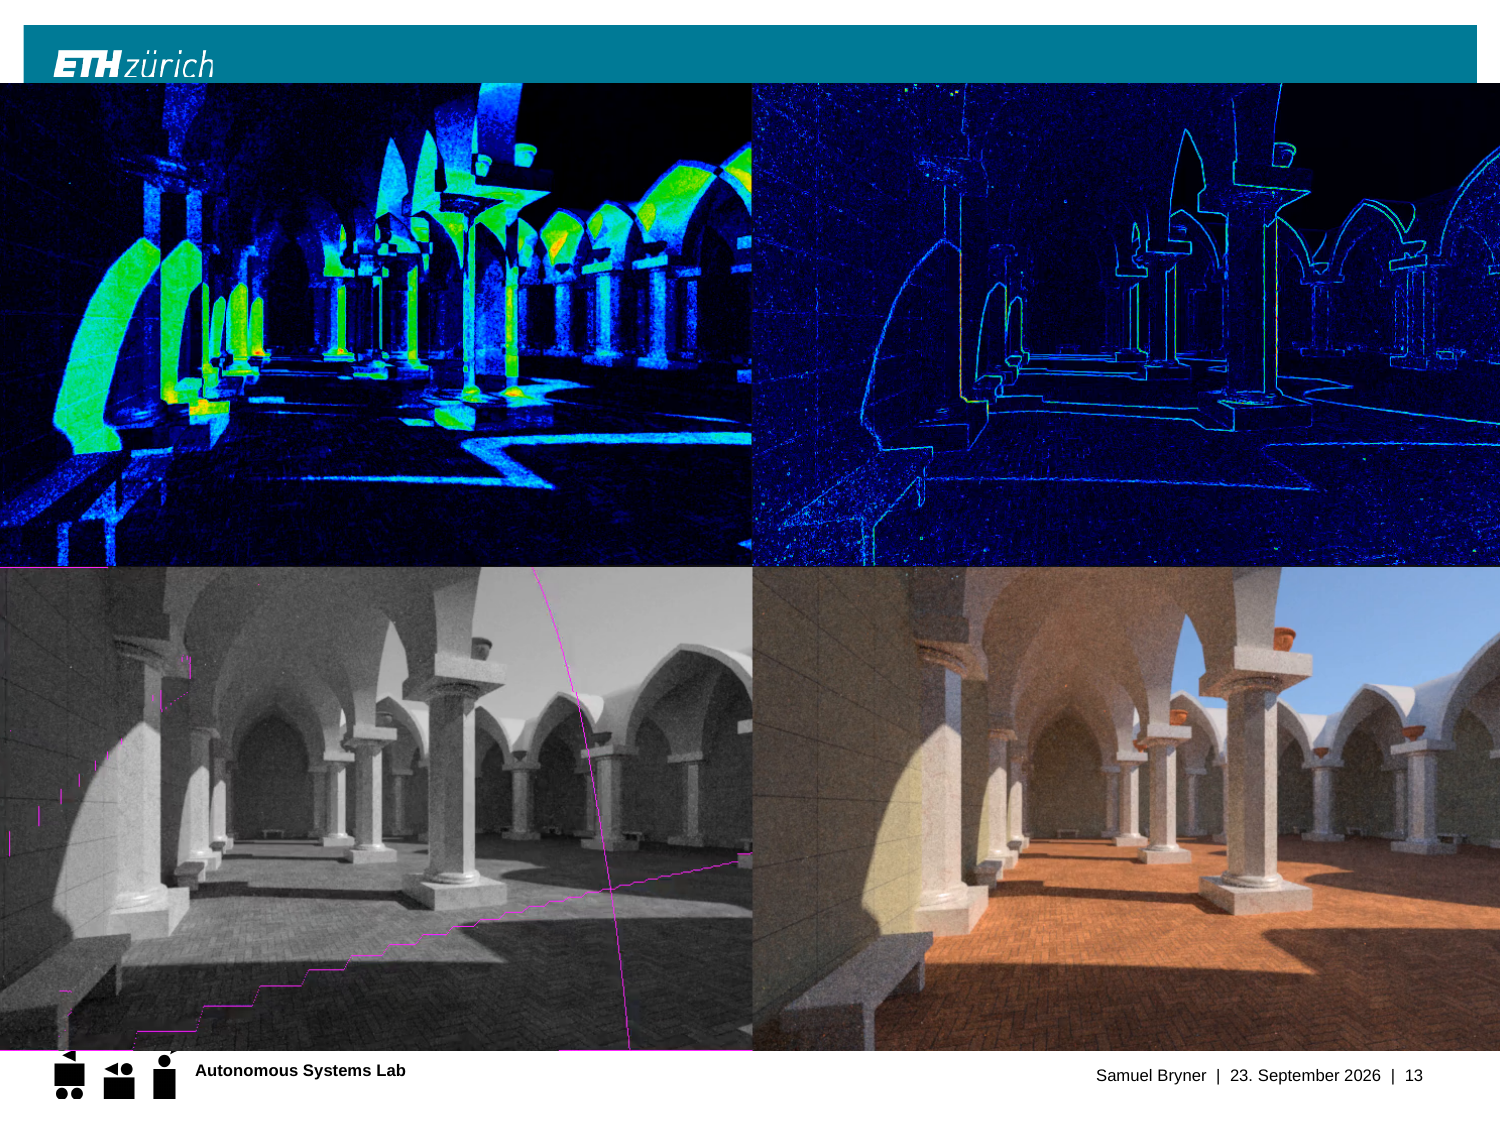

# Gauss-Newton In Action
Samuel Bryner
13